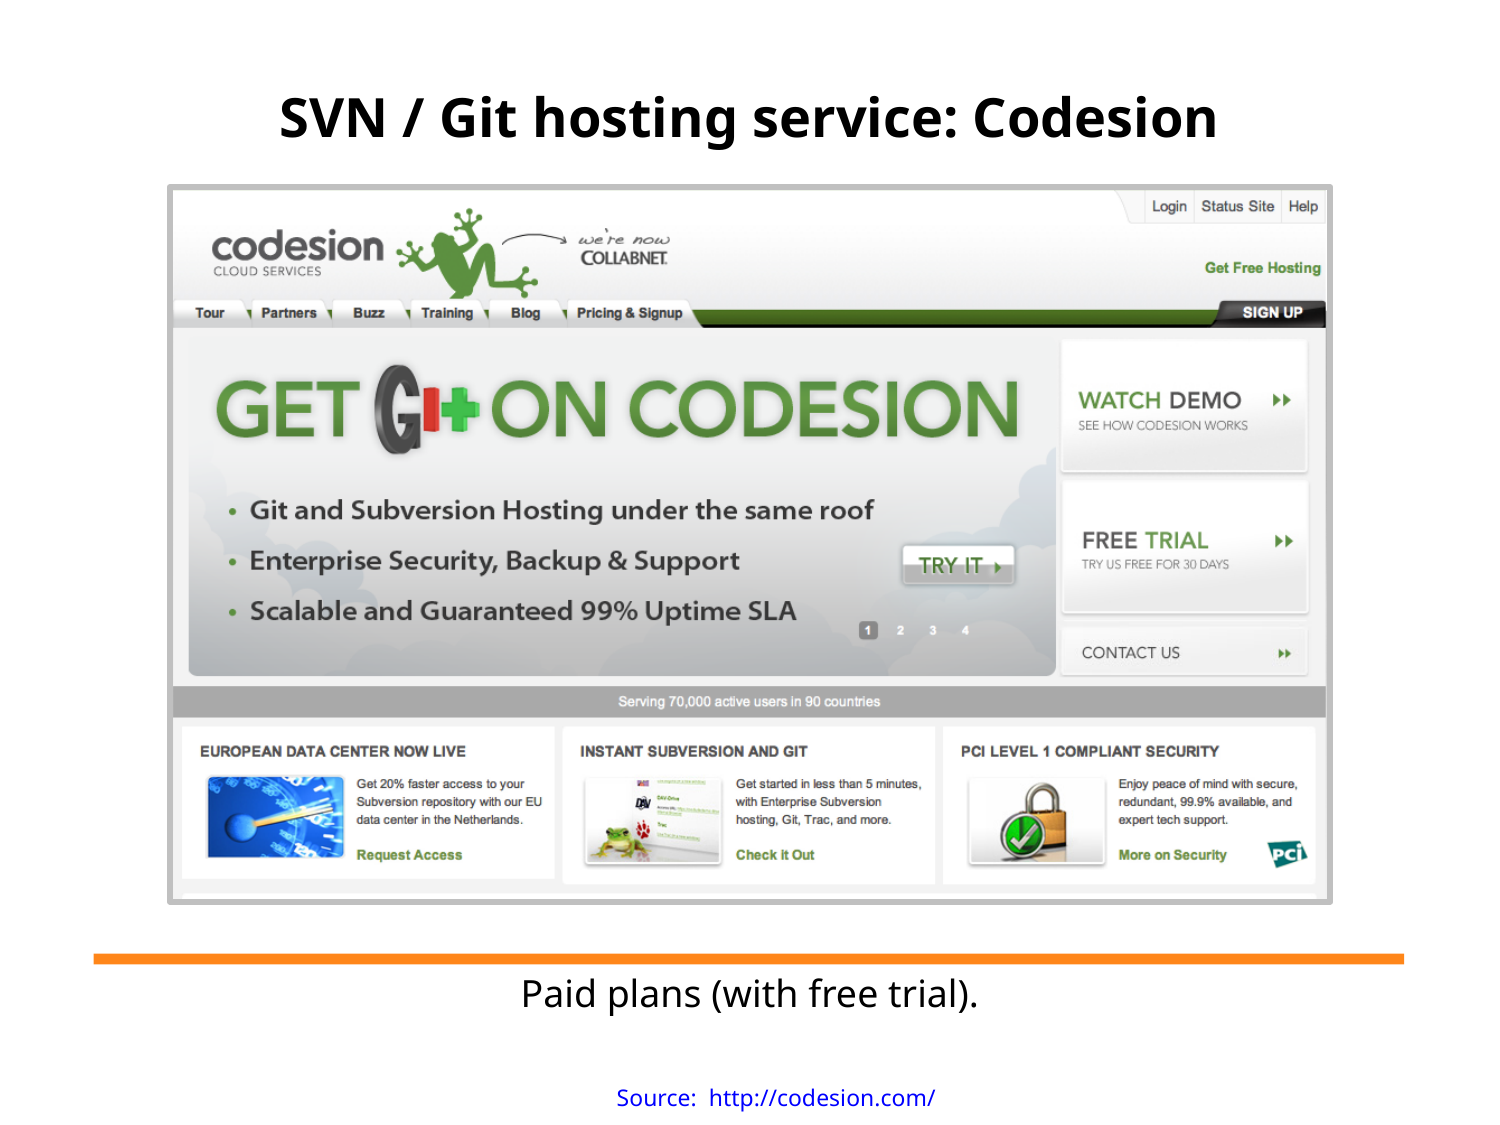

# SVN / Git hosting service: Codesion
Paid plans (with free trial).
Source: http://codesion.com/